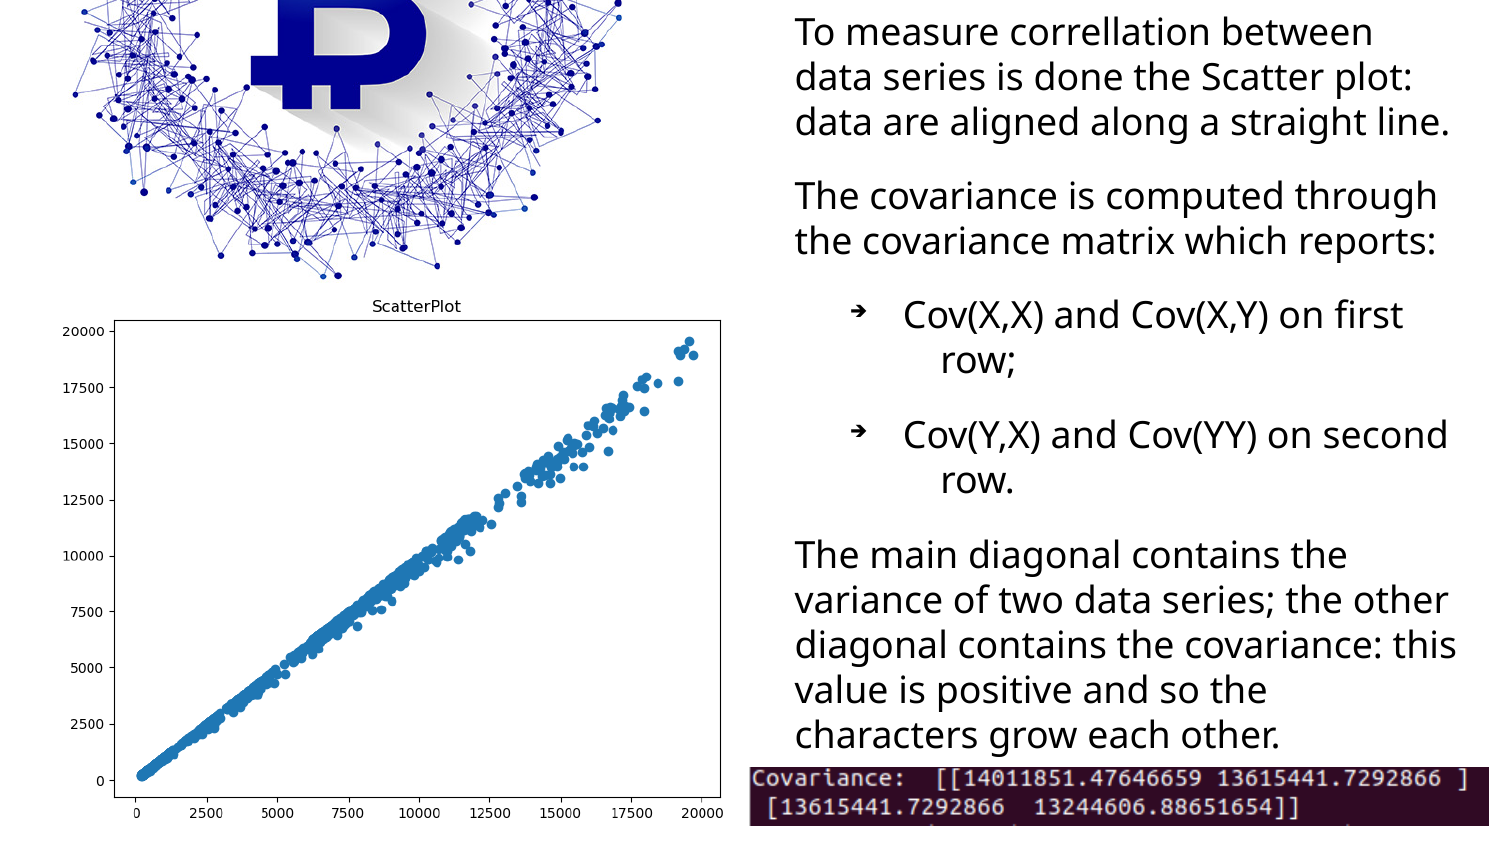

# To measure correllation between data series is done the Scatter plot: data are aligned along a straight line.
The covariance is computed through the covariance matrix which reports:
Cov(X,X) and Cov(X,Y) on first row;
Cov(Y,X) and Cov(YY) on second row.
The main diagonal contains the variance of two data series; the other diagonal contains the covariance: this value is positive and so the characters grow each other.